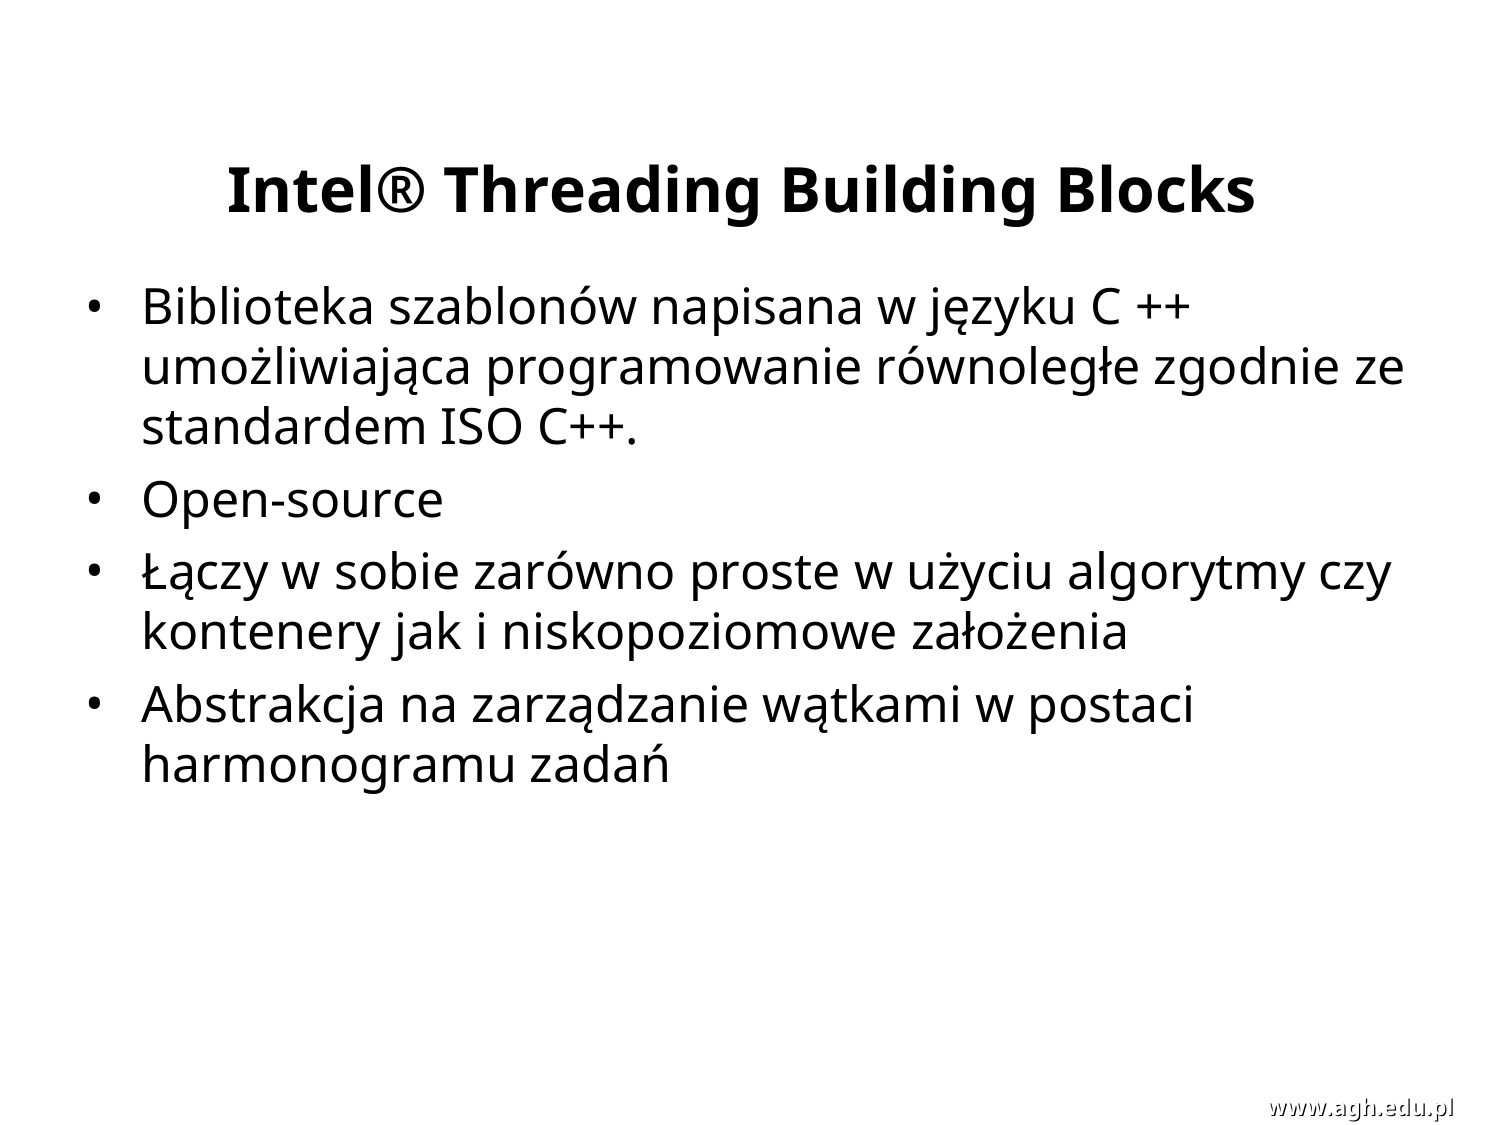

# Intel® Threading Building Blocks
Biblioteka szablonów napisana w języku C ++ umożliwiająca programowanie równoległe zgodnie ze standardem ISO C++.
Open-source
Łączy w sobie zarówno proste w użyciu algorytmy czy kontenery jak i niskopoziomowe założenia
Abstrakcja na zarządzanie wątkami w postaci harmonogramu zadań
www.agh.edu.pl